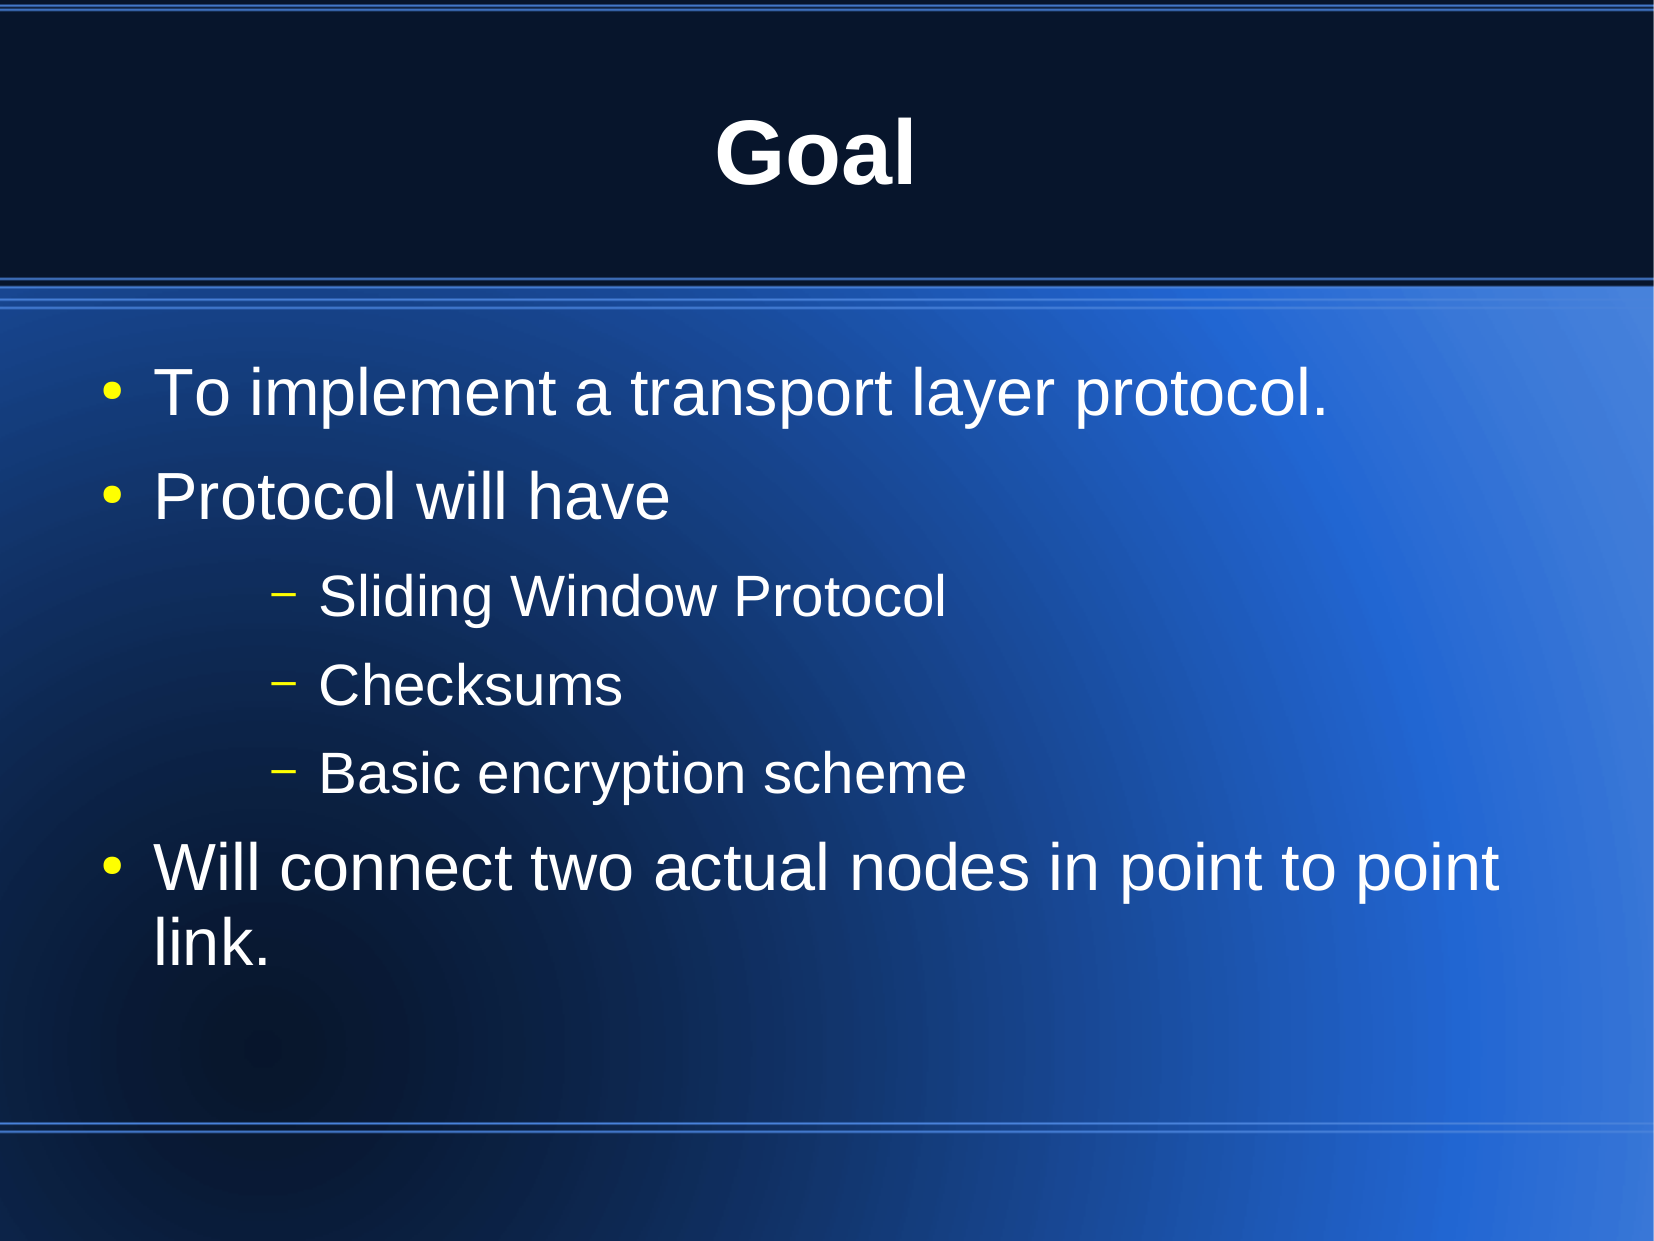

# Goal
To implement a transport layer protocol.
Protocol will have
Sliding Window Protocol
Checksums
Basic encryption scheme
Will connect two actual nodes in point to point link.